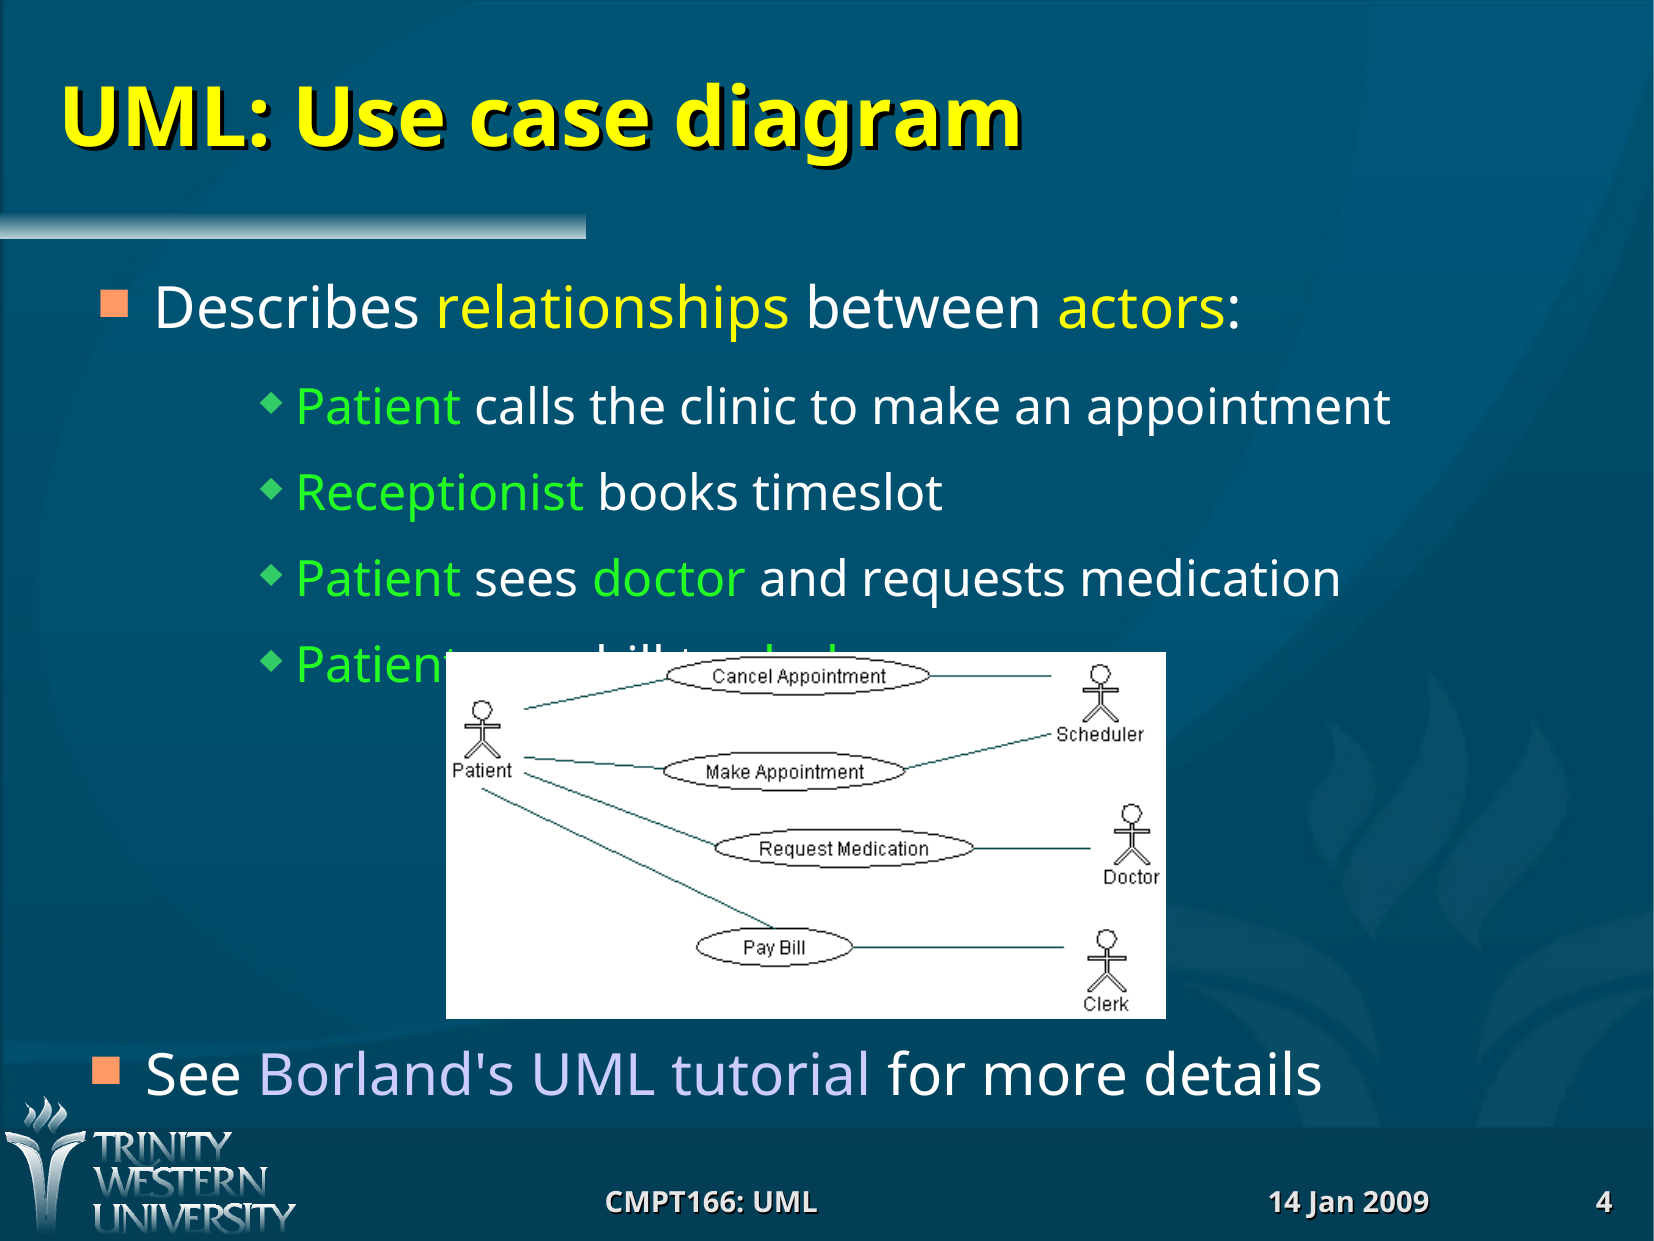

# UML: Use case diagram
Describes relationships between actors:
Patient calls the clinic to make an appointment
Receptionist books timeslot
Patient sees doctor and requests medication
Patient pays bill to clerk
See Borland's UML tutorial for more details
CMPT166: UML
14 Jan 2009
4